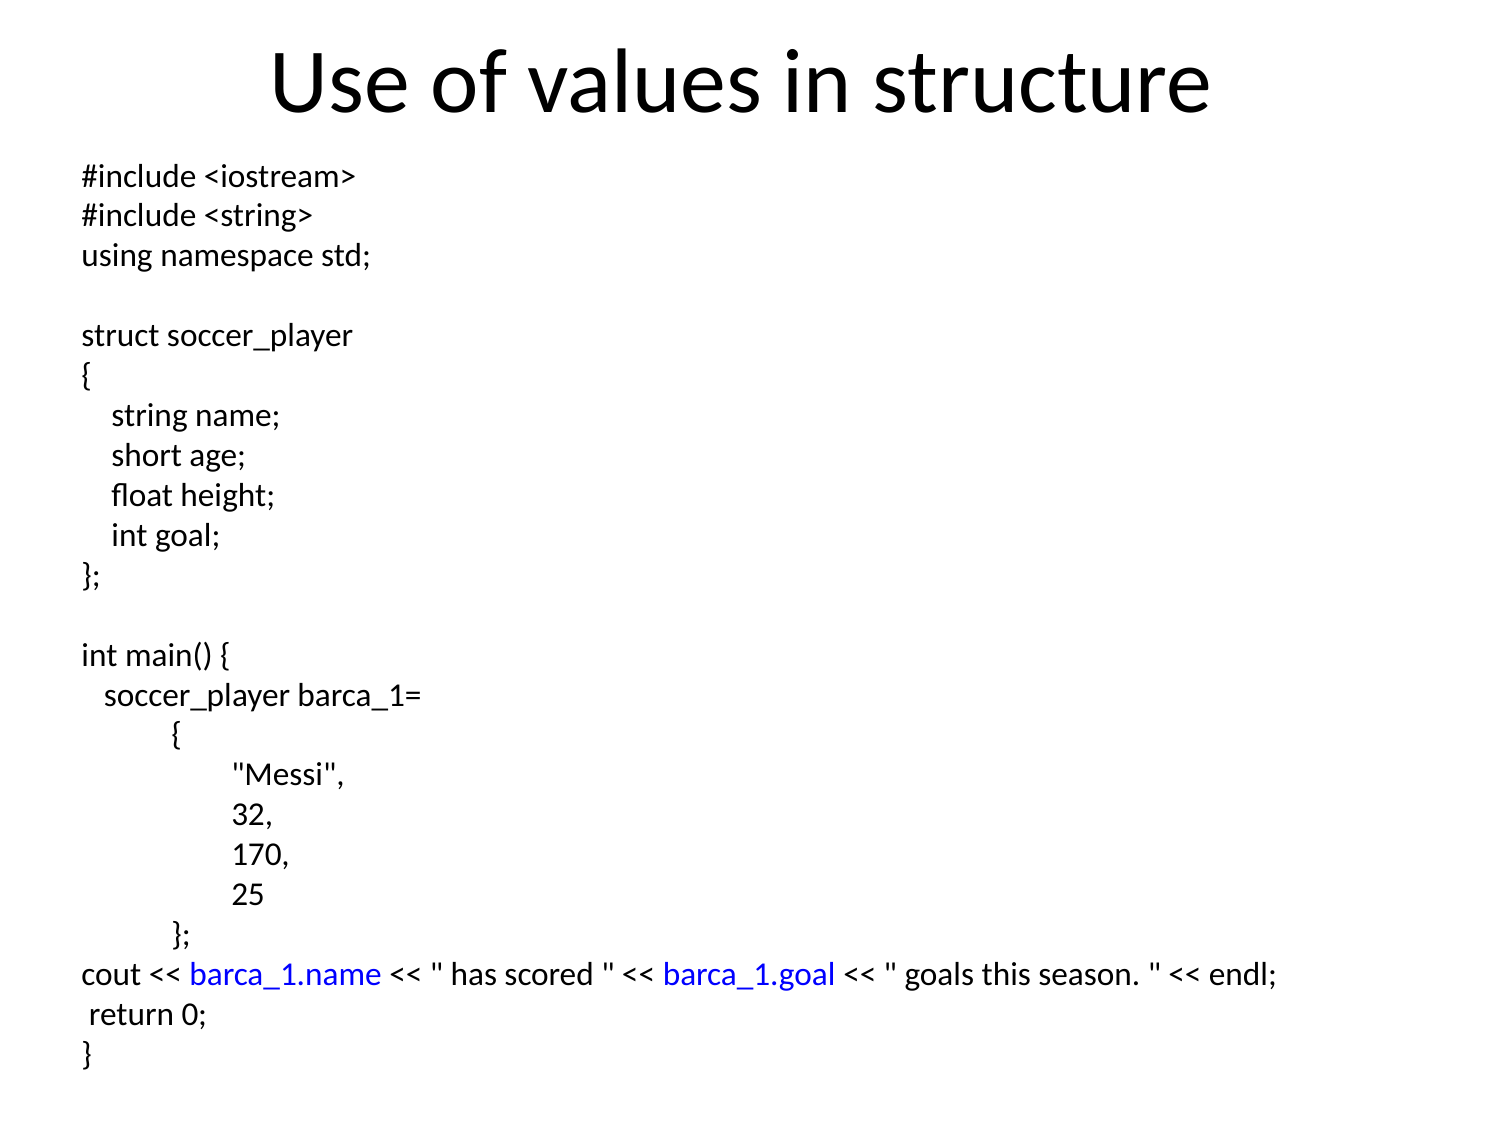

# Use of values in structure
#include <iostream>
#include <string>
using namespace std;
struct soccer_player
{
 string name;
 short age;
 float height;
 int goal;
};
int main() {
 soccer_player barca_1=
 {
 "Messi",
 32,
 170,
 25
 };
cout << barca_1.name << " has scored " << barca_1.goal << " goals this season. " << endl;
 return 0;
}